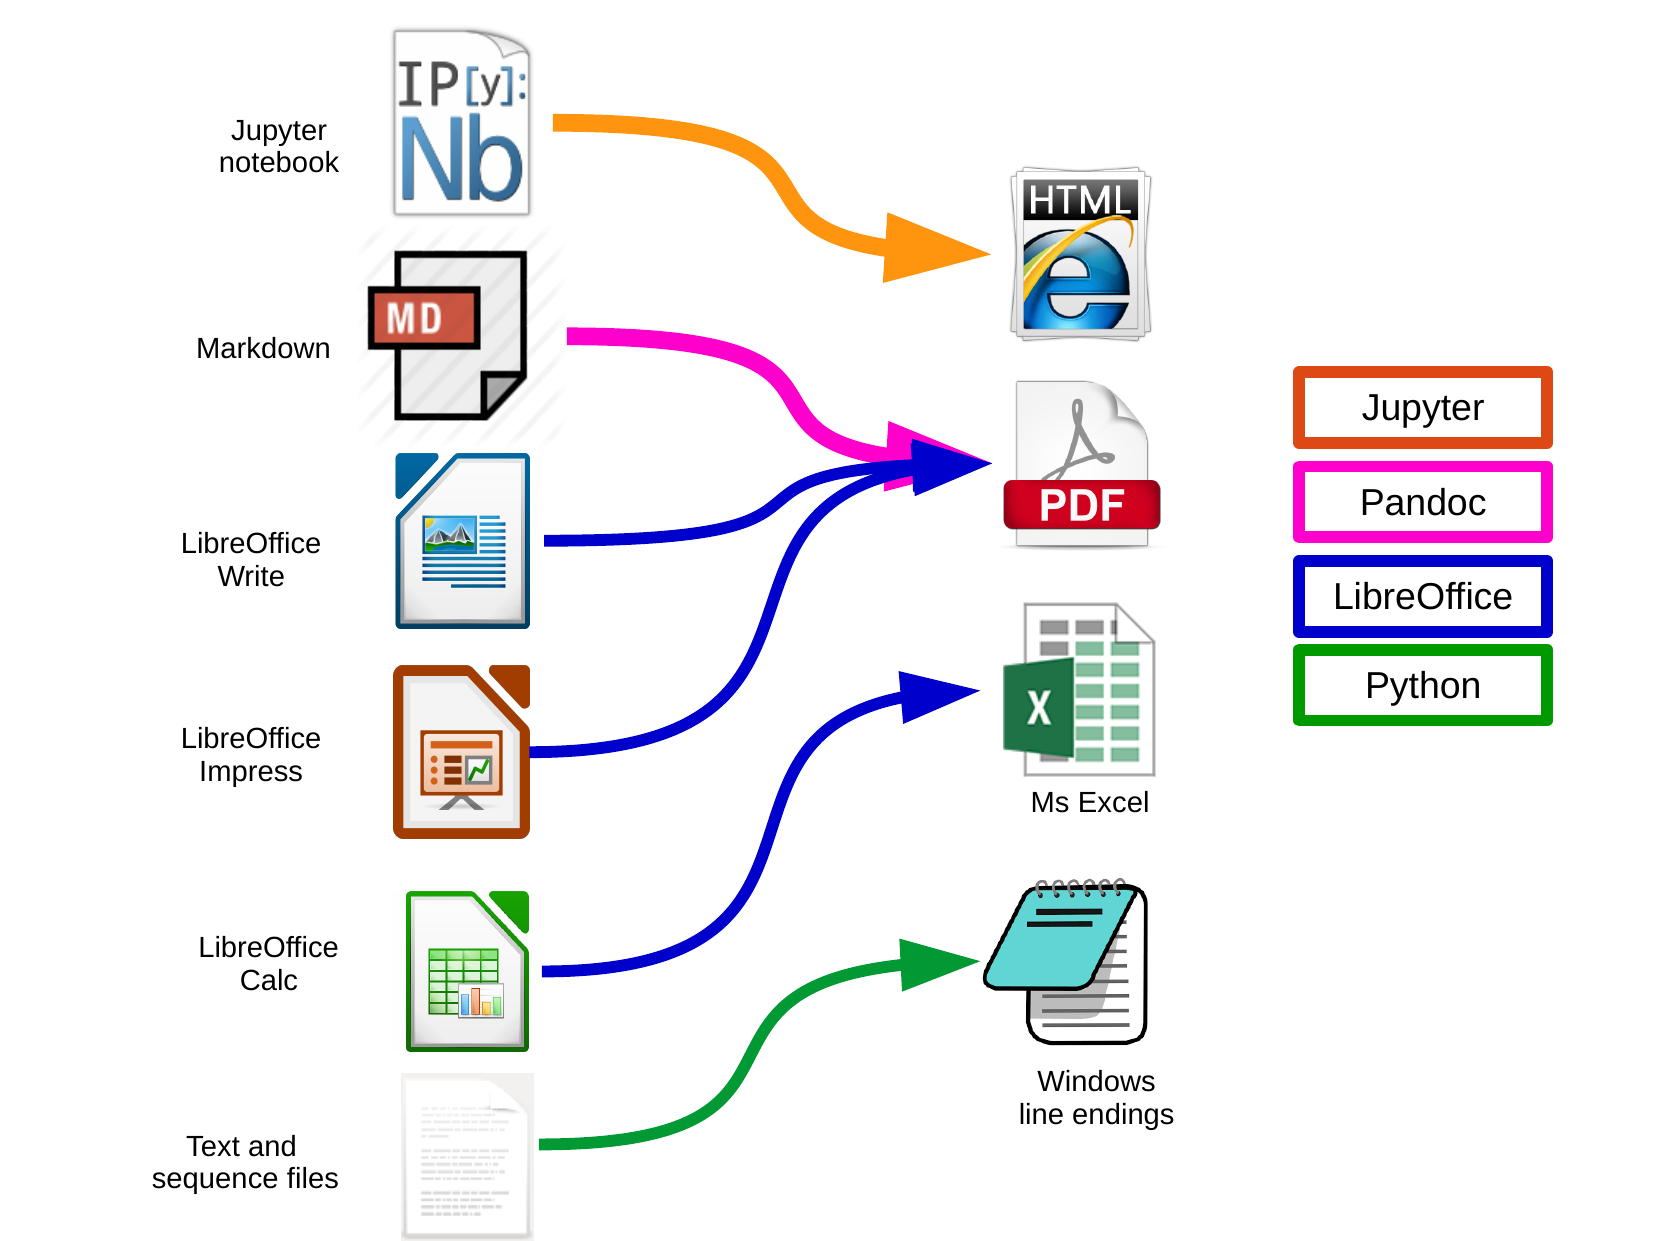

Jupyter
notebook
Markdown
Jupyter
Pandoc
LibreOffice
Write
LibreOffice
Python
LibreOffice
Impress
Ms Excel
LibreOffice
Calc
Windows
line endings
Text and
sequence files